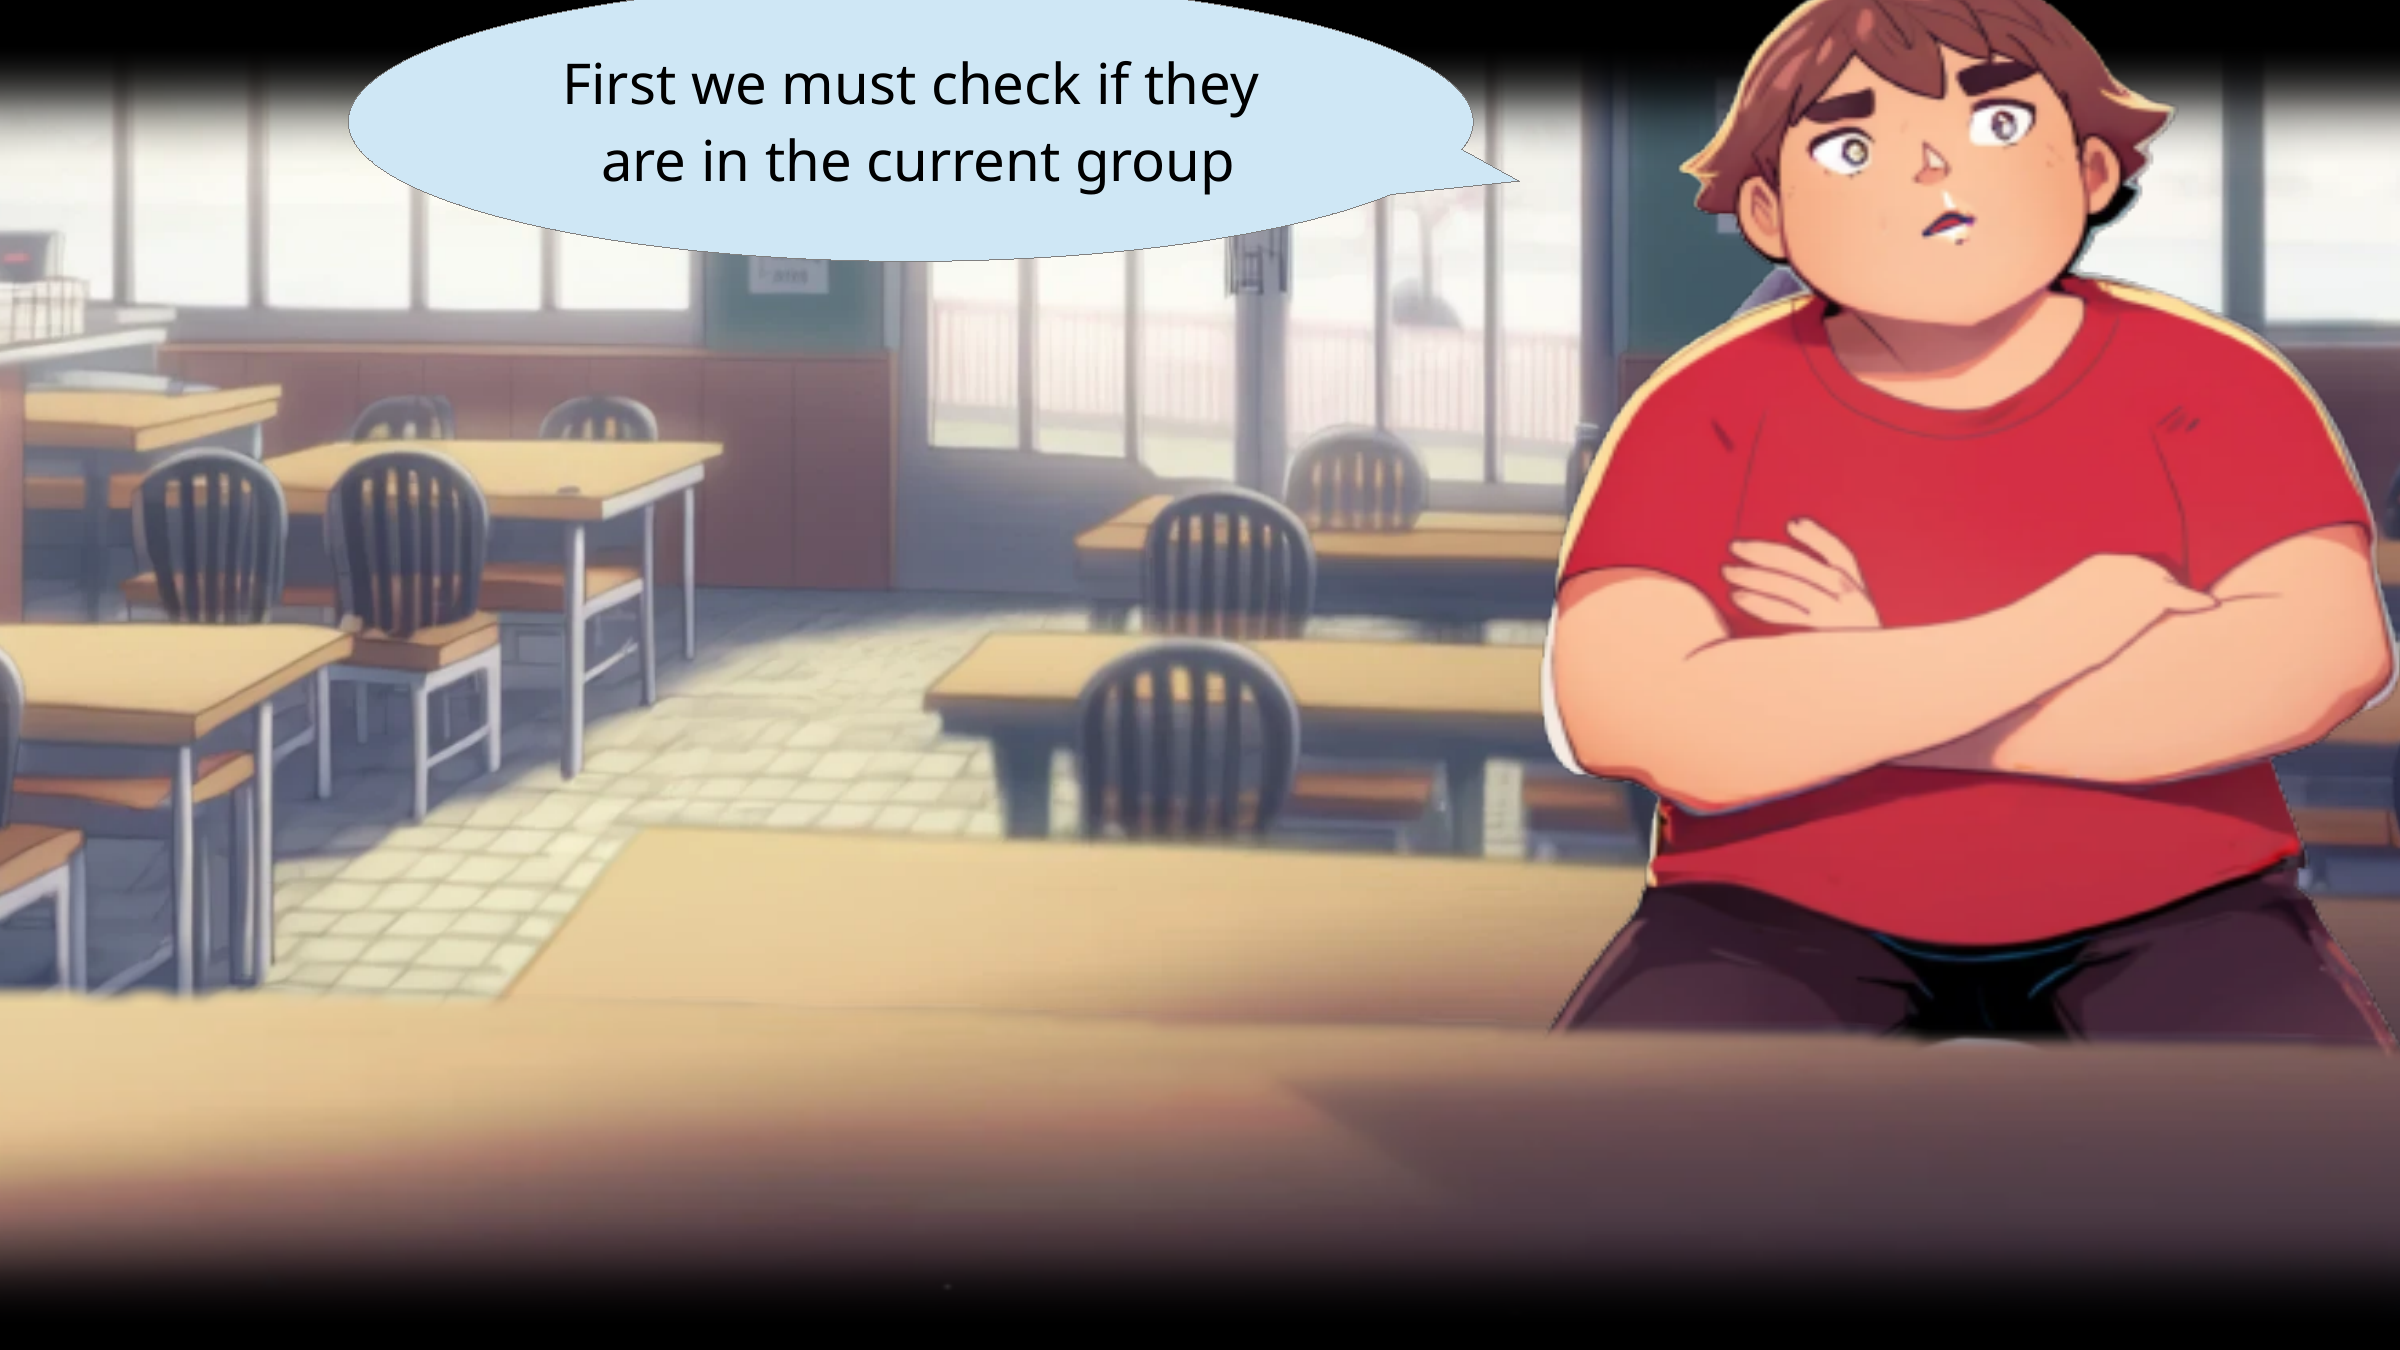

First we must check if they
 are in the current group